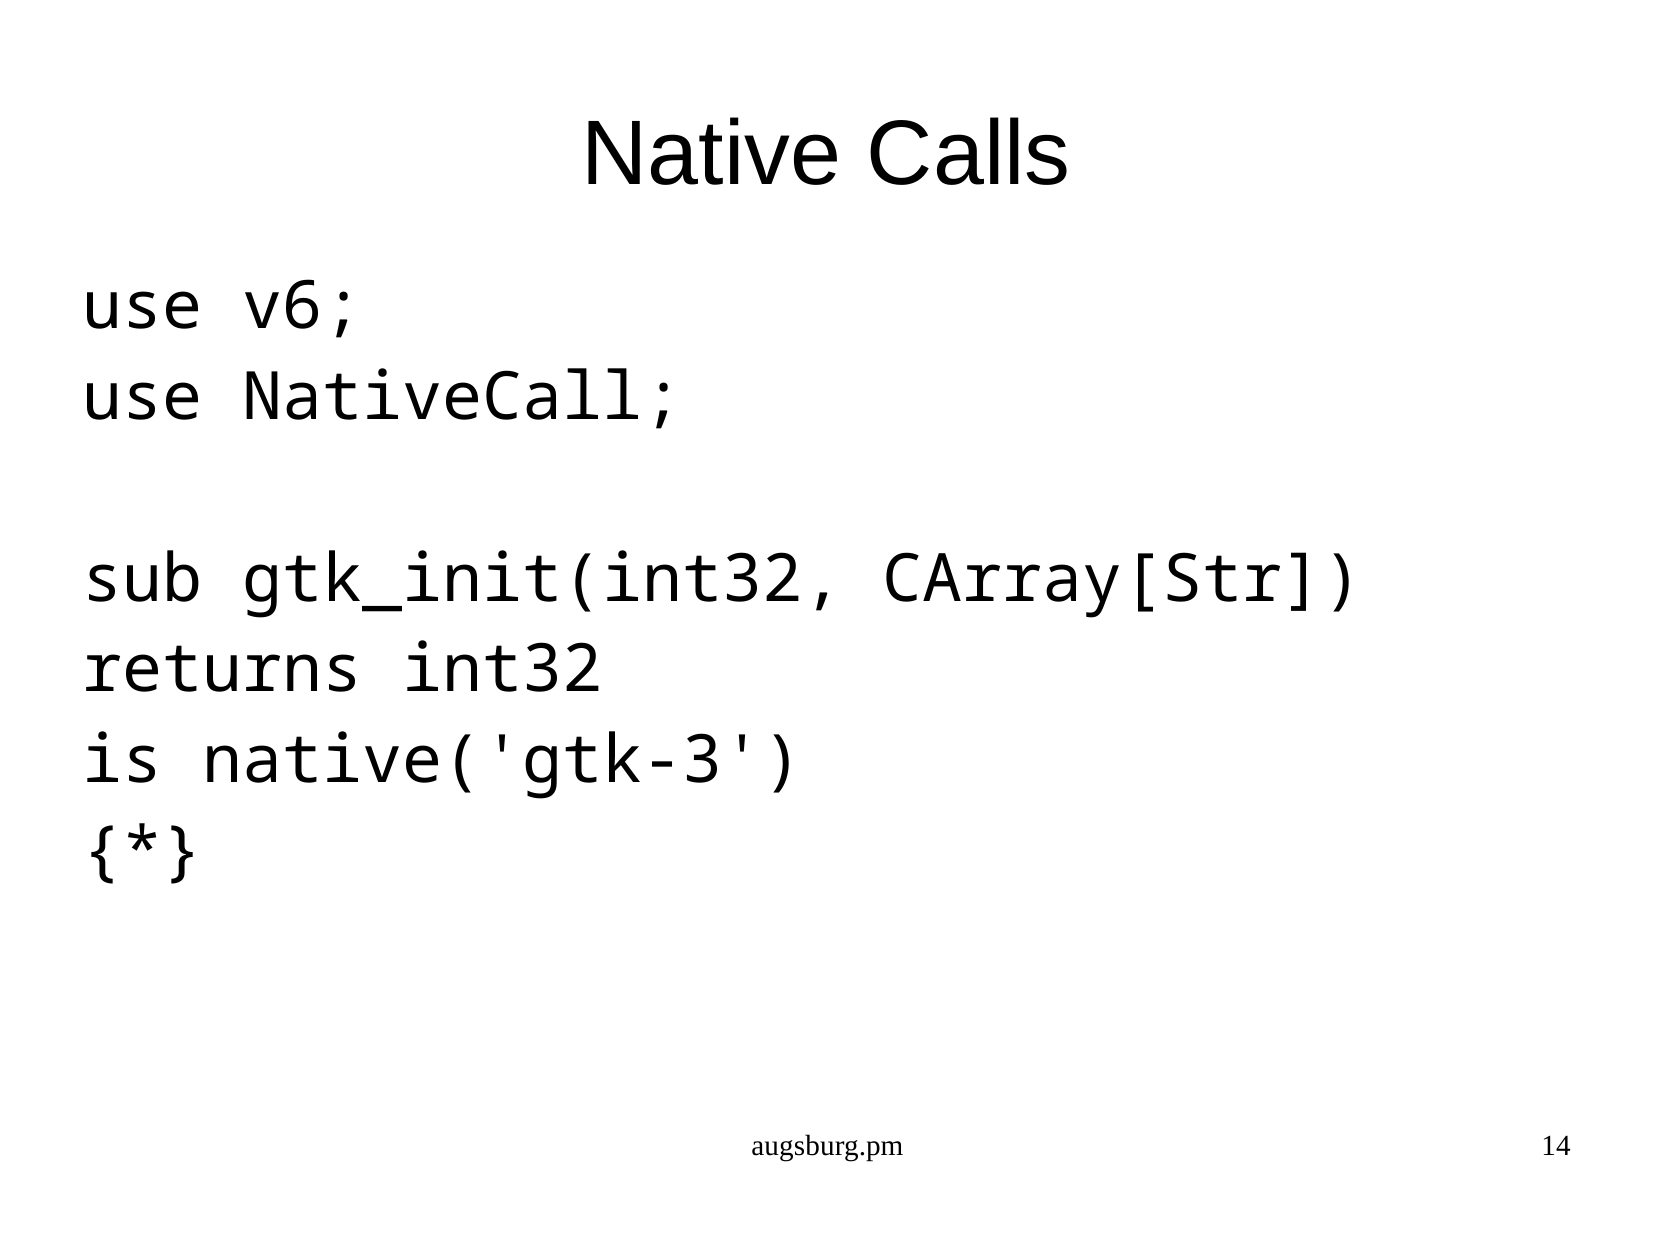

# Native Calls
use v6;
use NativeCall;
sub gtk_init(int32, CArray[Str])
returns int32
is native('gtk-3')
{*}
augsburg.pm
14